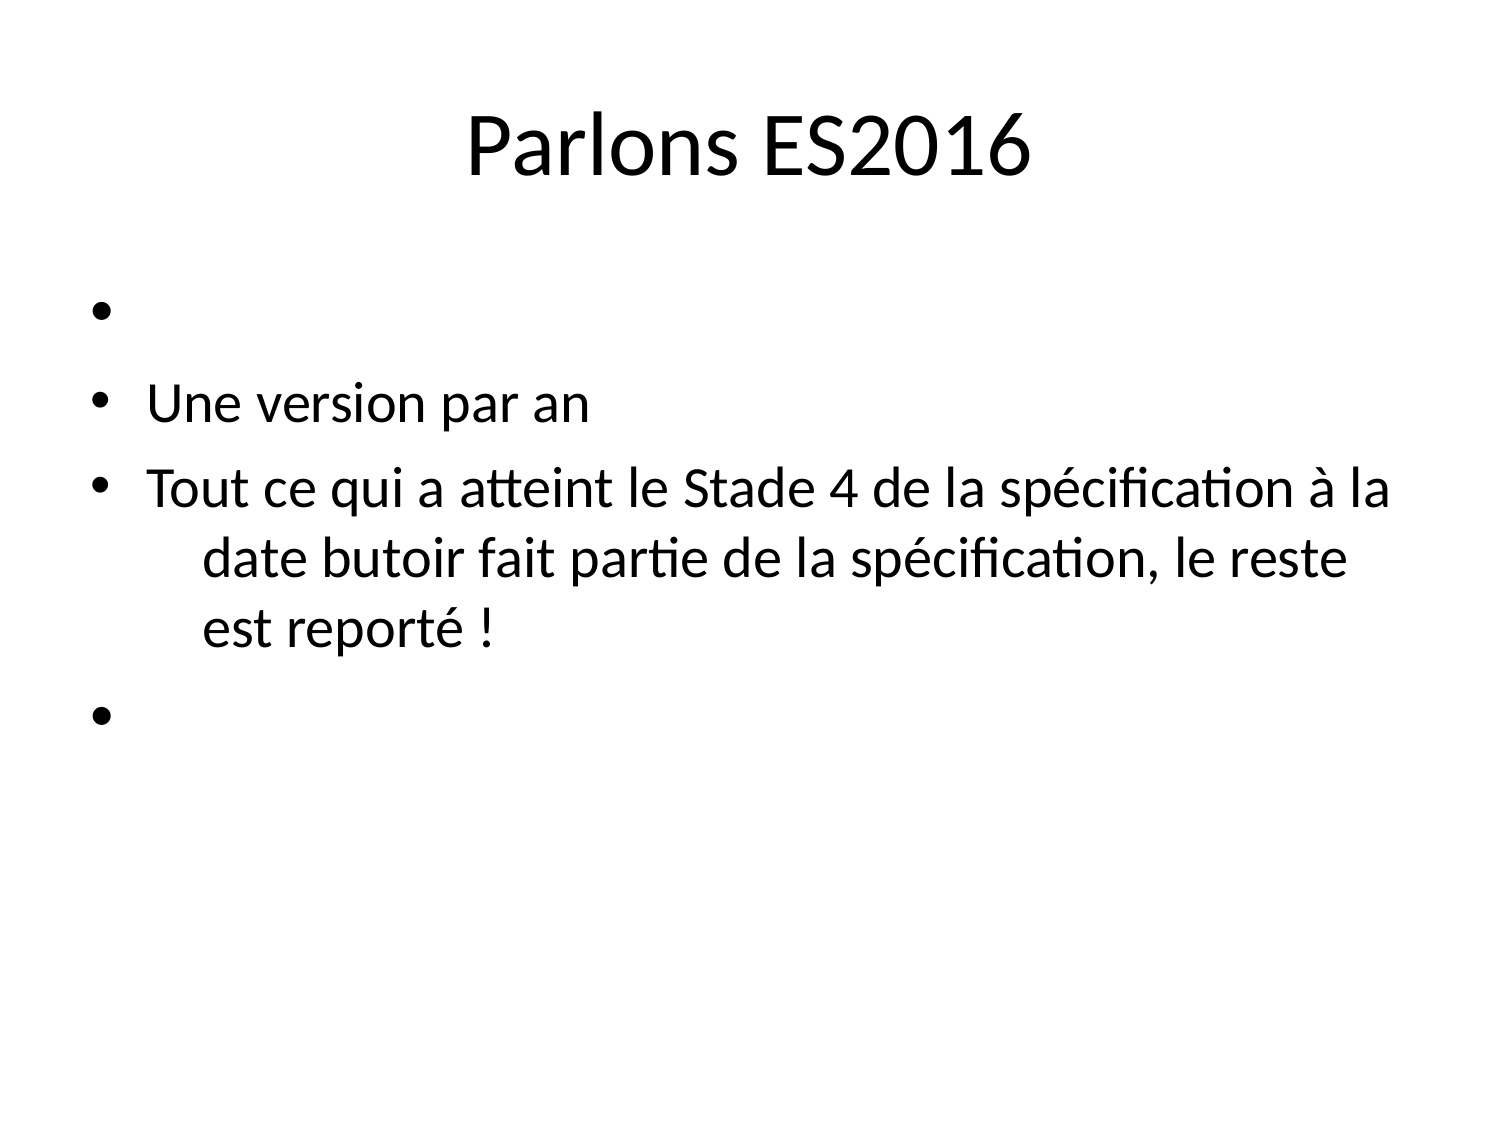

# Parlons ES2016
Une version par an
Tout ce qui a atteint le Stade 4 de la spécification à la date butoir fait partie de la spécification, le reste est reporté !